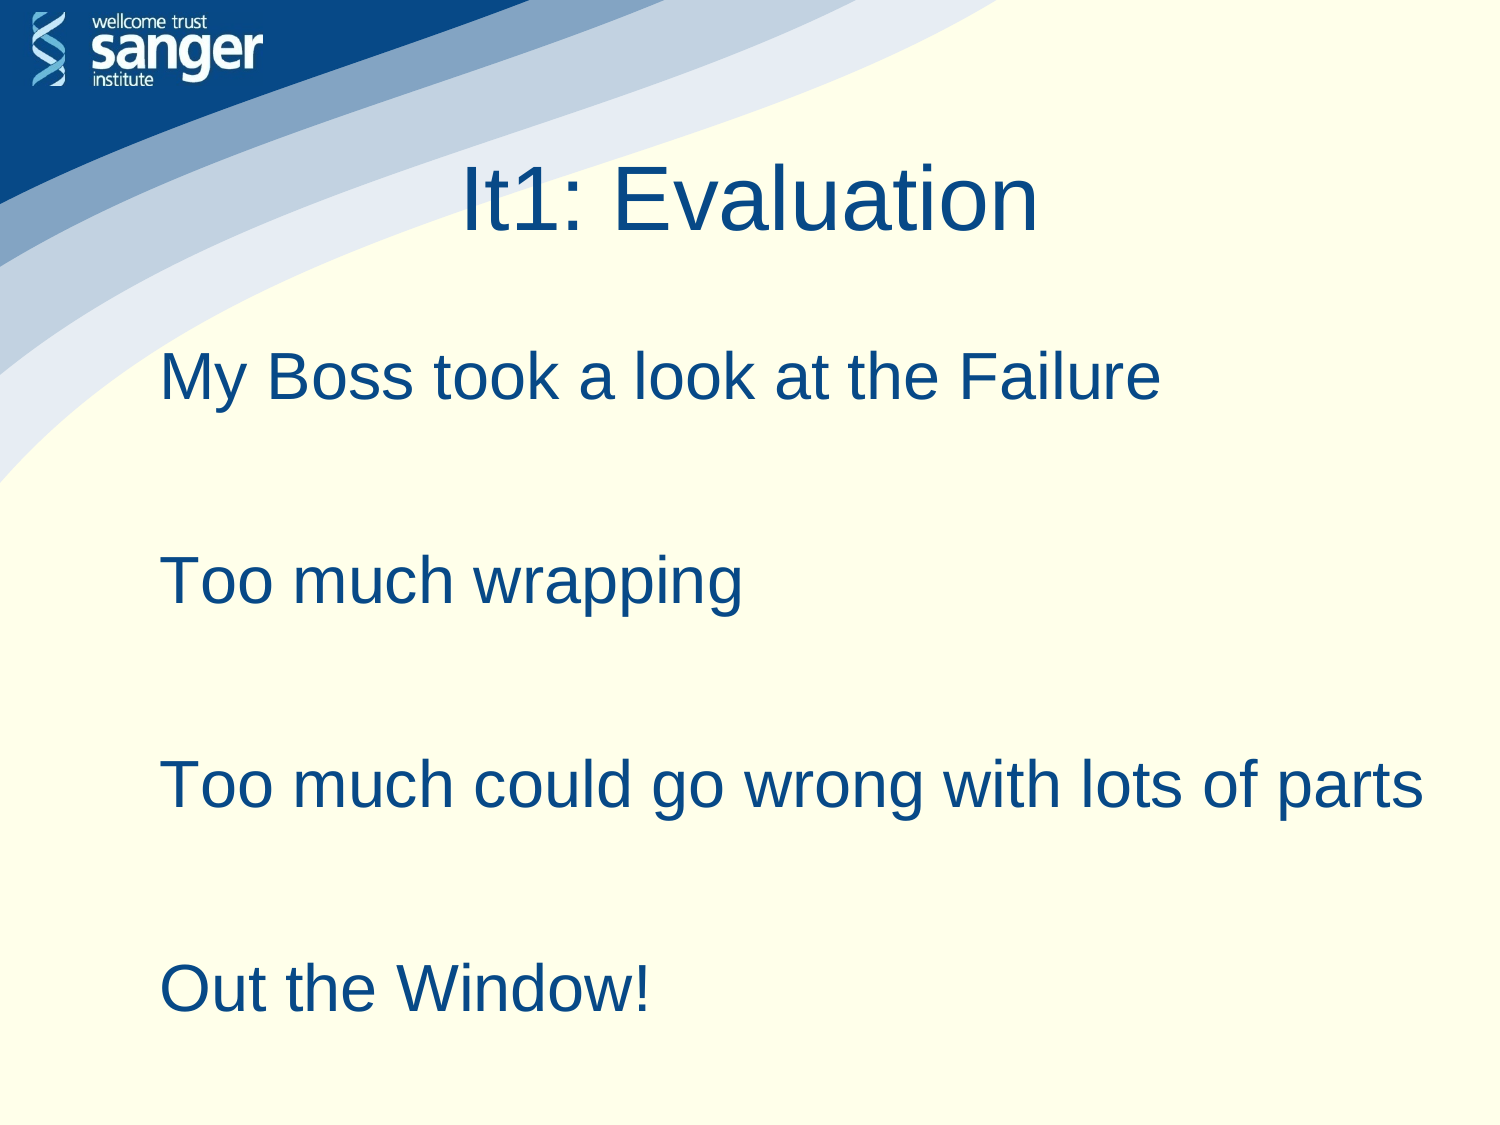

# It1: Evaluation
My Boss took a look at the Failure
Too much wrapping
Too much could go wrong with lots of parts
Out the Window!